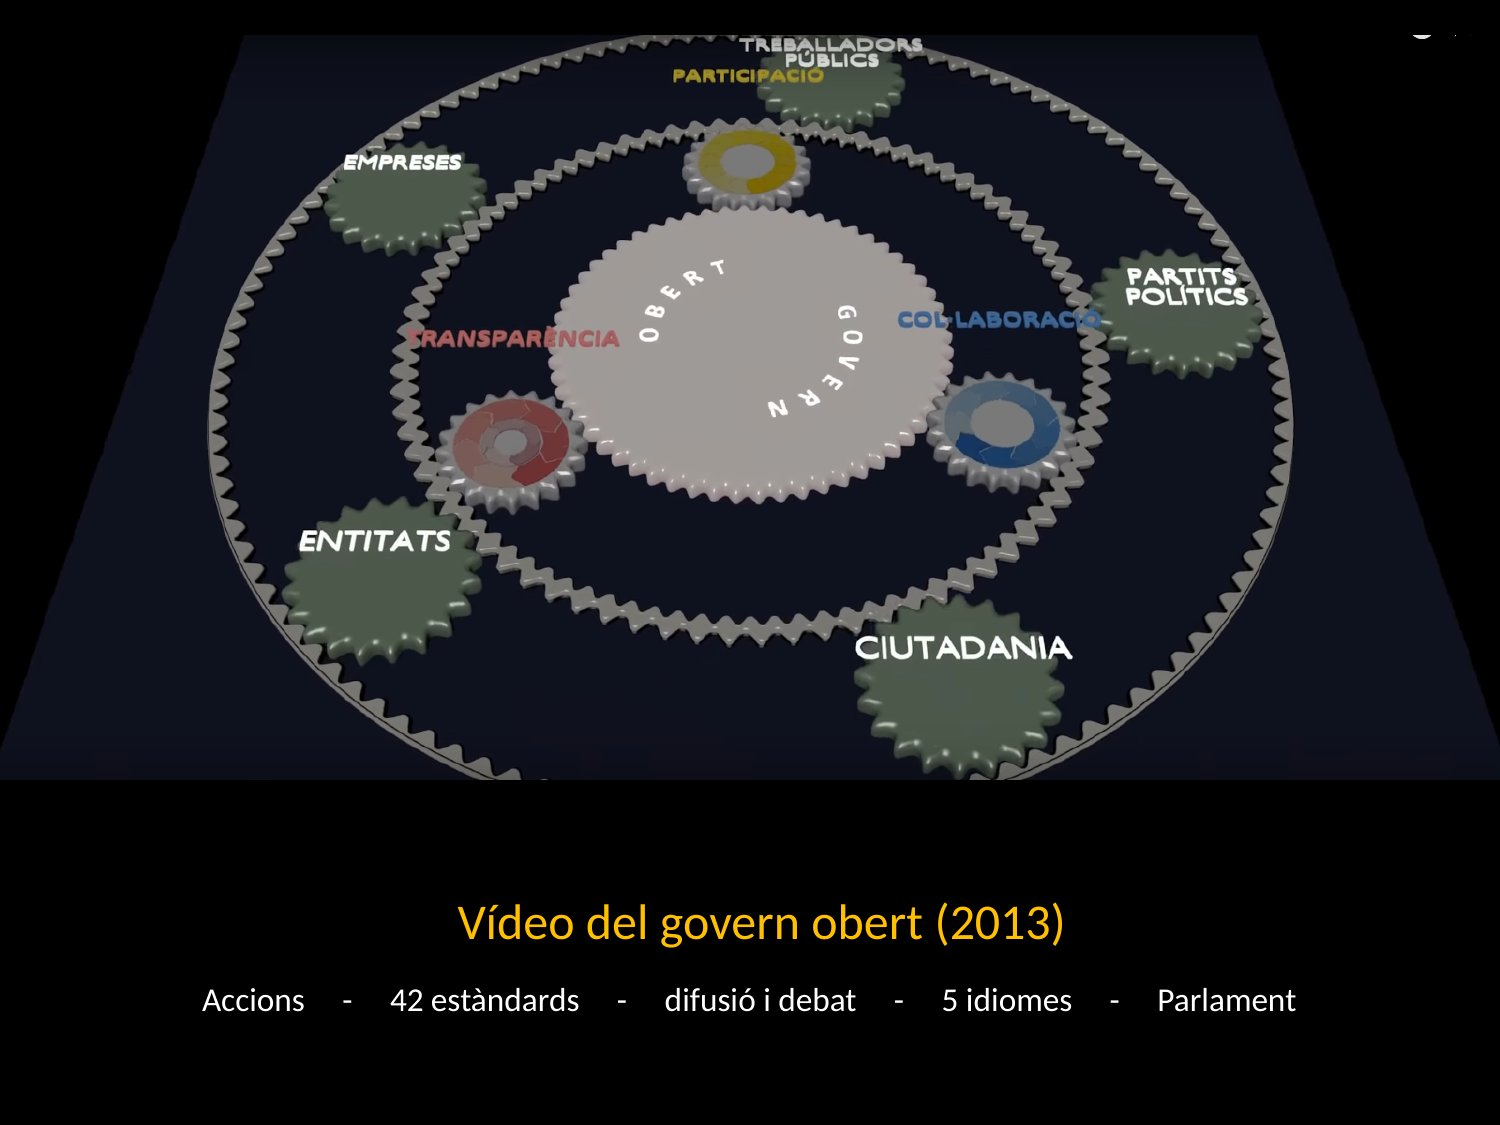

Vídeo del govern obert (2013)
Accions - 42 estàndards - difusió i debat - 5 idiomes - Parlament